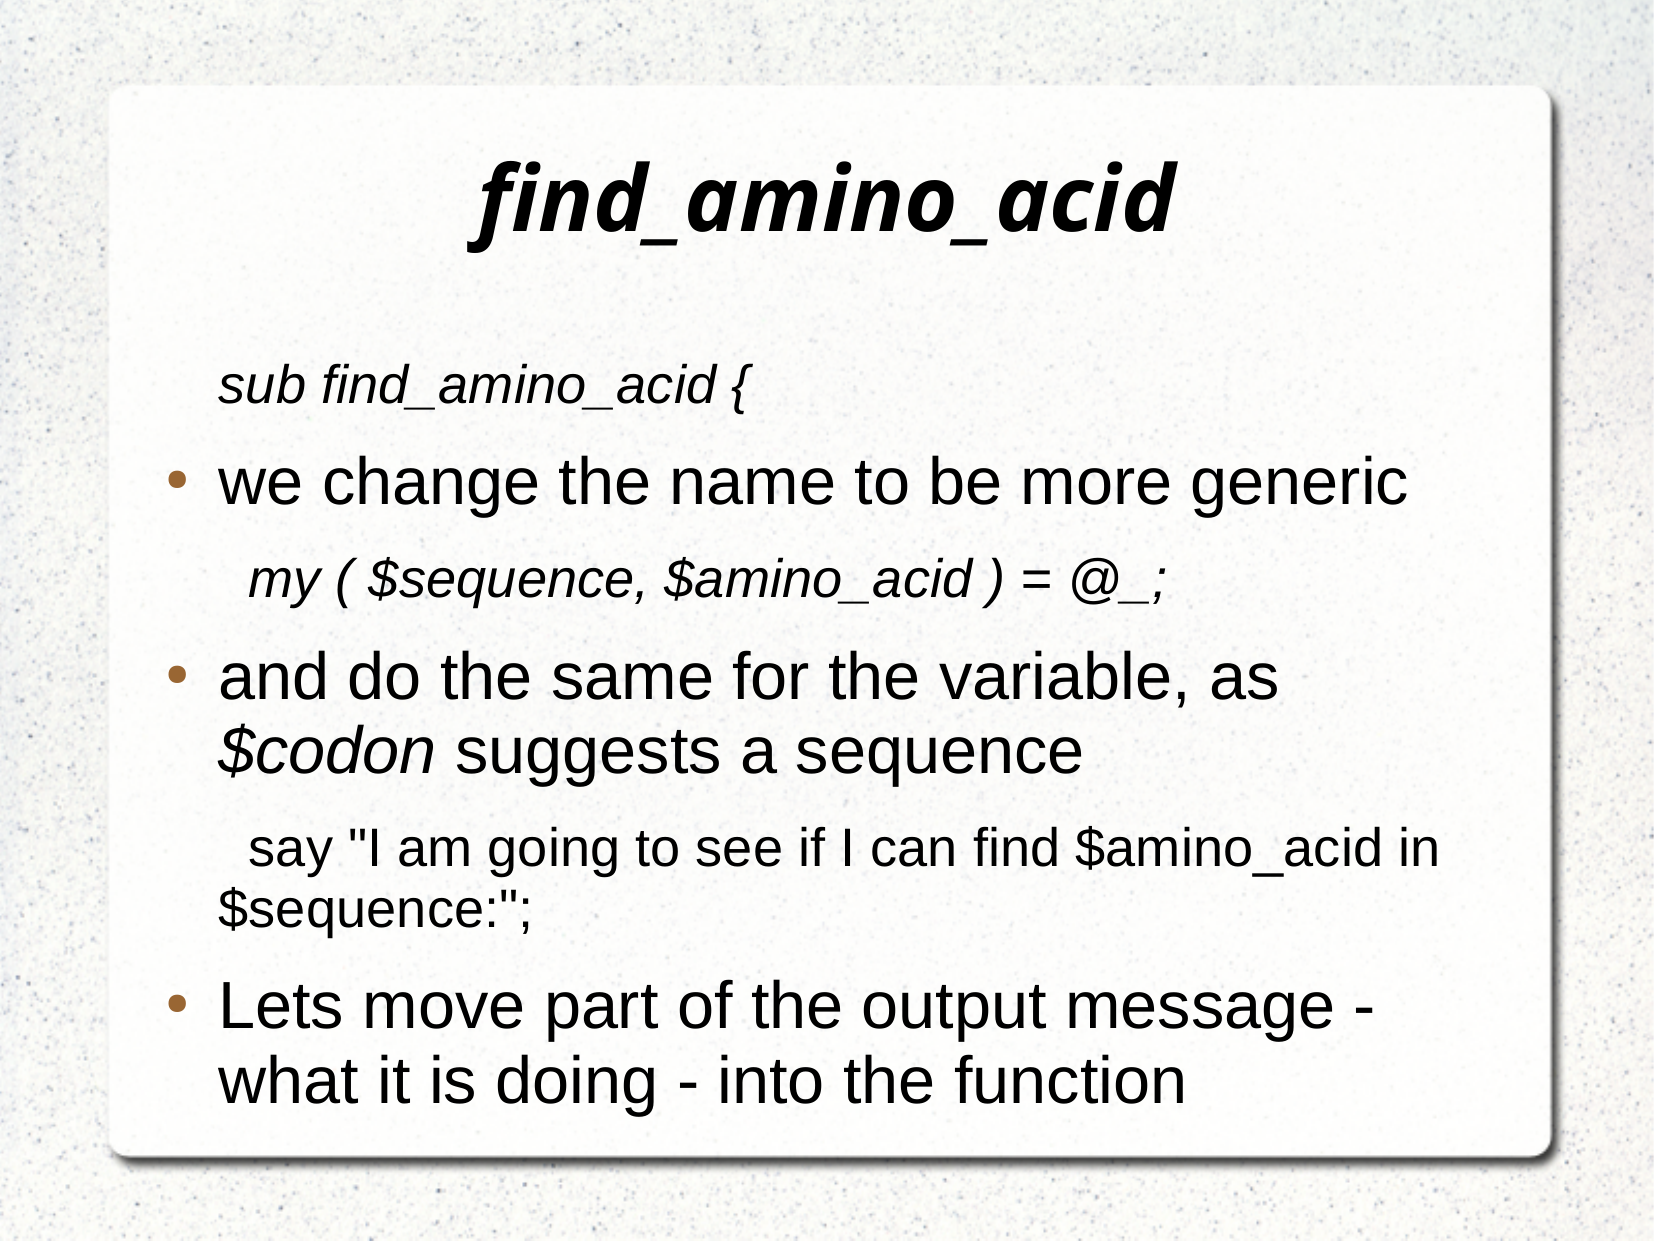

# find_amino_acid
sub find_amino_acid {
we change the name to be more generic
 my ( $sequence, $amino_acid ) = @_;
and do the same for the variable, as $codon suggests a sequence
 say "I am going to see if I can find $amino_acid in $sequence:";
Lets move part of the output message - what it is doing - into the function